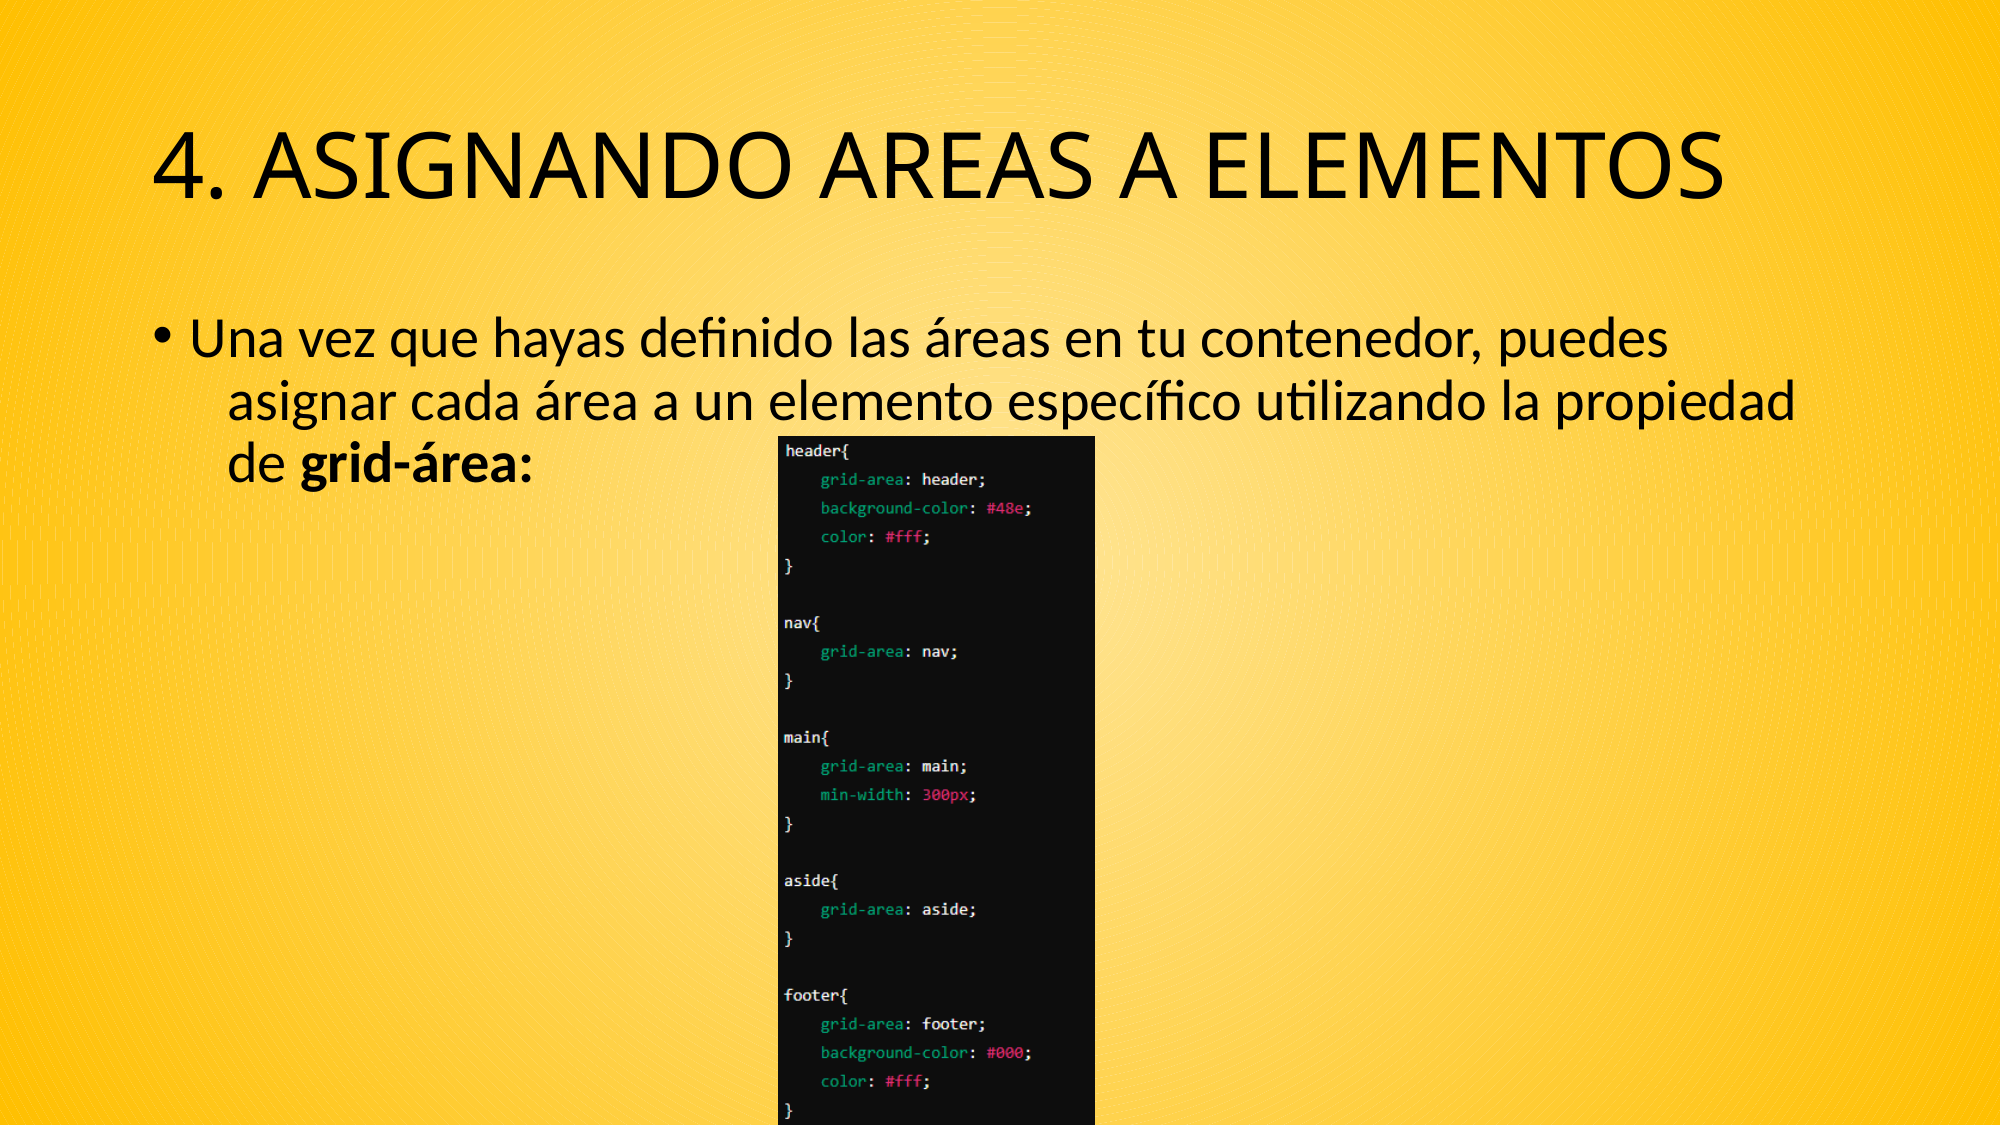

# 4. ASIGNANDO AREAS A ELEMENTOS
Una vez que hayas definido las áreas en tu contenedor, puedes asignar cada área a un elemento específico utilizando la propiedad de grid-área: